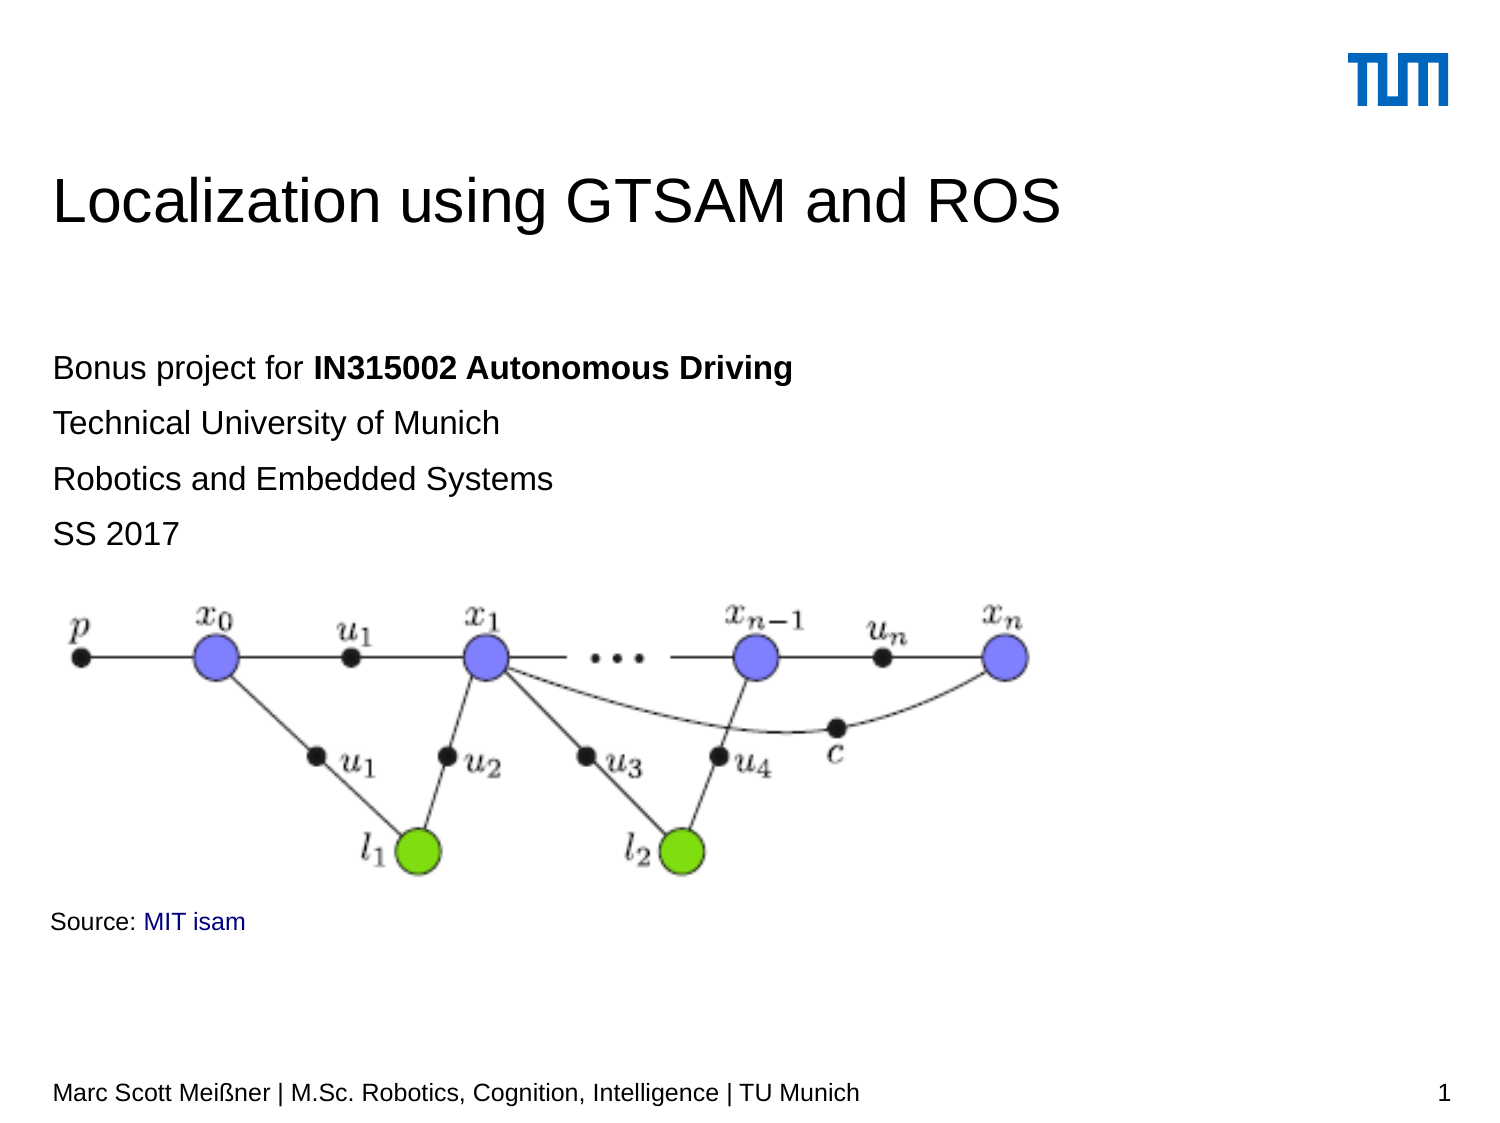

# Localization using GTSAM and ROS
Bonus project for IN315002 Autonomous Driving
Technical University of Munich
Robotics and Embedded Systems
SS 2017
Source: MIT isam
Marc Scott Meißner | M.Sc. Robotics, Cognition, Intelligence | TU Munich
1